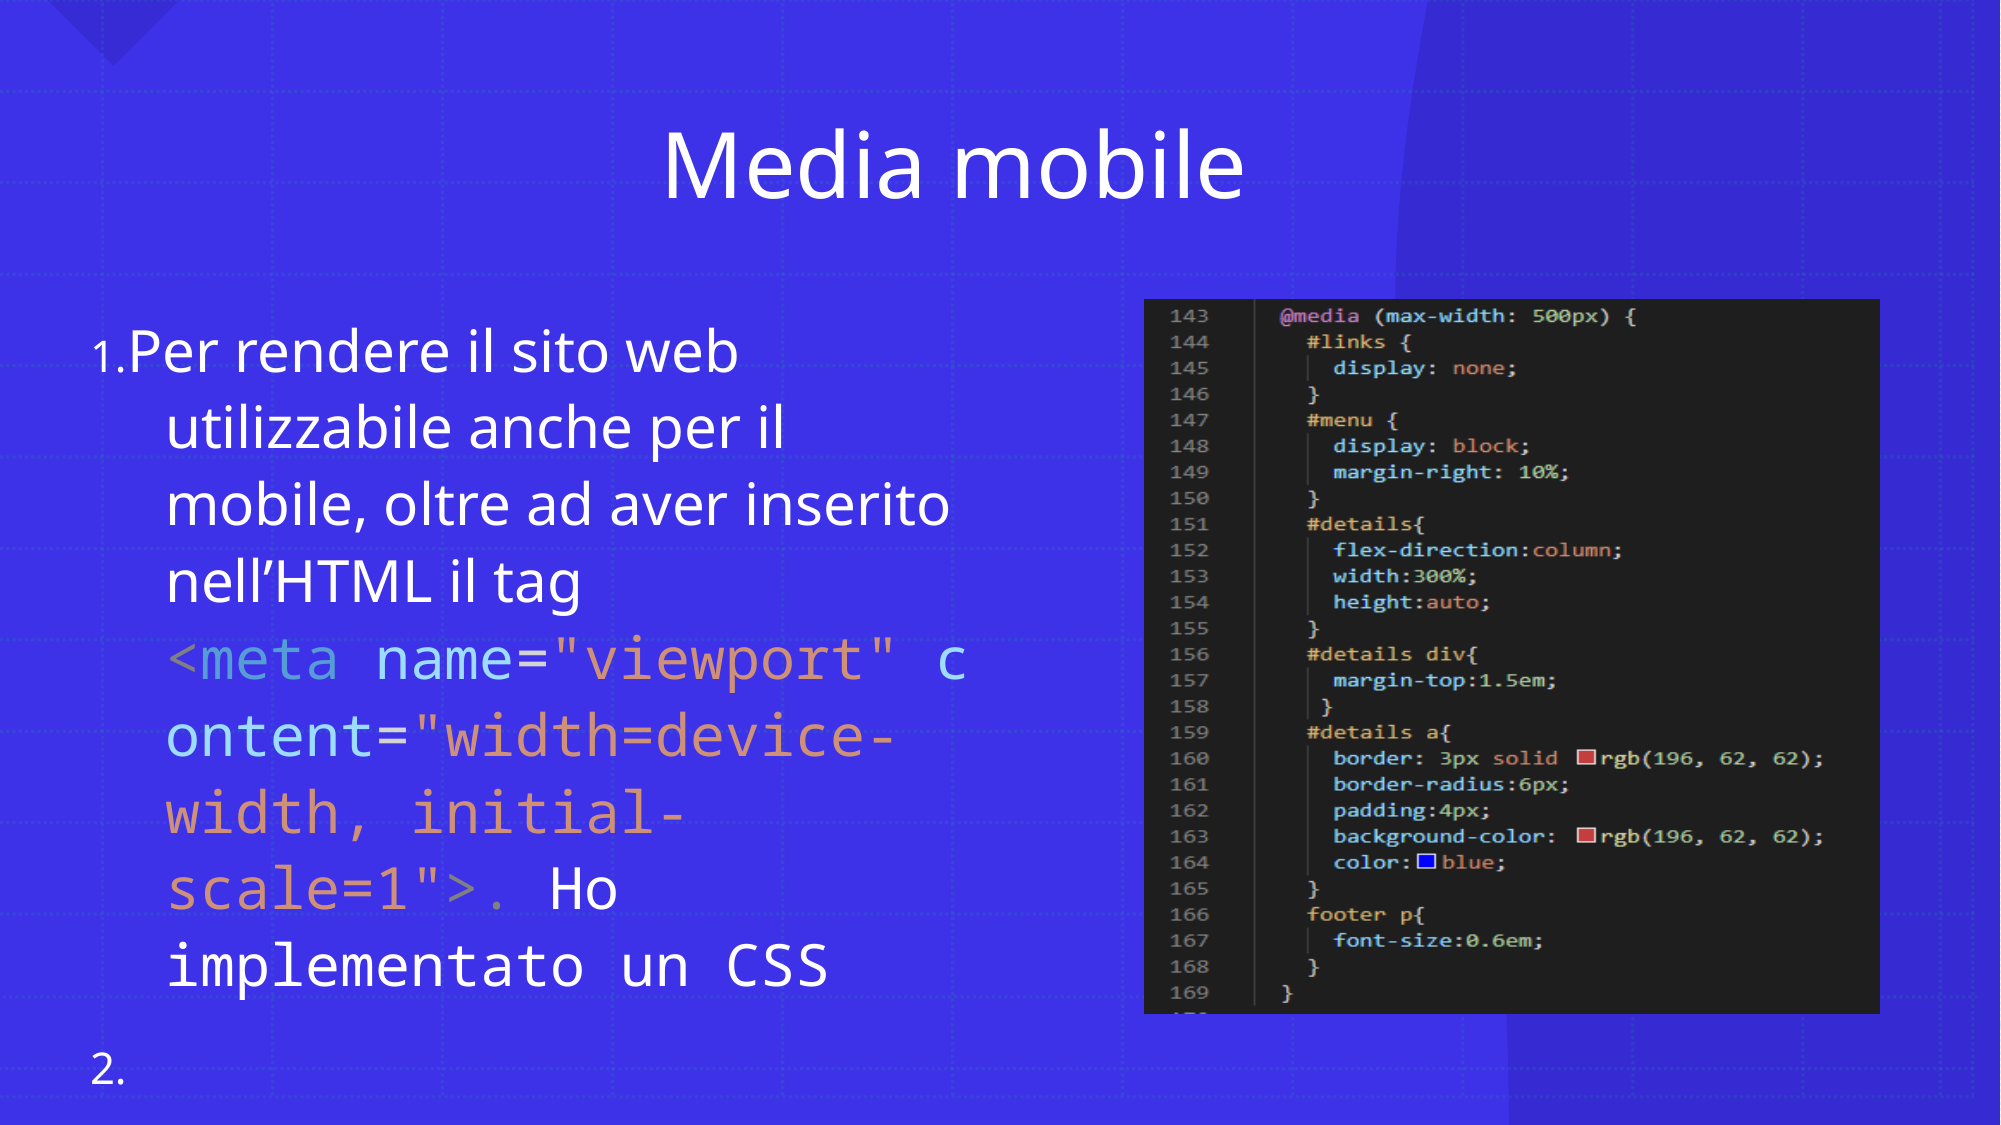

# Media mobile
Per rendere il sito web utilizzabile anche per il mobile, oltre ad aver inserito nell’HTML il tag <meta name="viewport" content="width=device-width, initial-scale=1">. Ho implementato un CSS